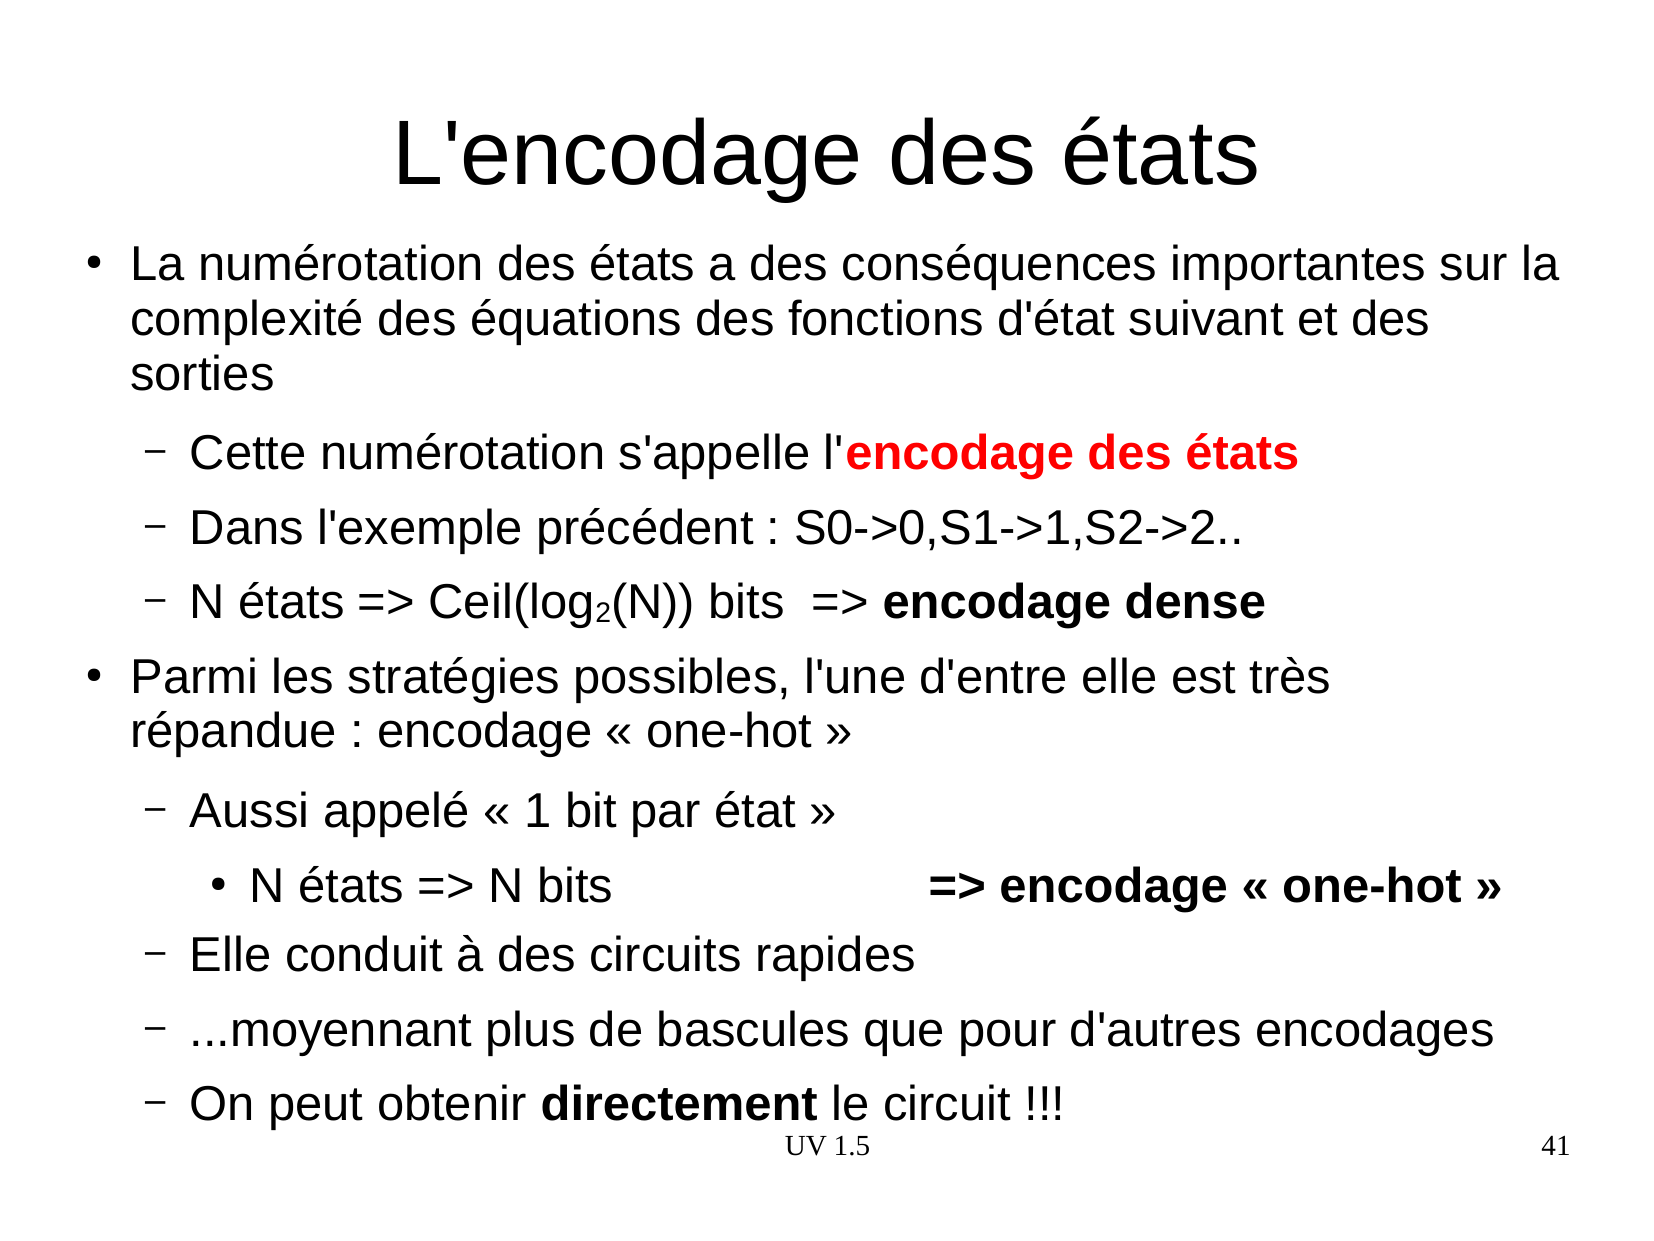

# L'encodage des états
La numérotation des états a des conséquences importantes sur la complexité des équations des fonctions d'état suivant et des sorties
Cette numérotation s'appelle l'encodage des états
Dans l'exemple précédent : S0->0,S1->1,S2->2..
N états => Ceil(log2(N)) bits => encodage dense
Parmi les stratégies possibles, l'une d'entre elle est très répandue : encodage « one-hot »
Aussi appelé « 1 bit par état »
N états => N bits 			 => encodage « one-hot »
Elle conduit à des circuits rapides
...moyennant plus de bascules que pour d'autres encodages
On peut obtenir directement le circuit !!!
UV 1.5
41